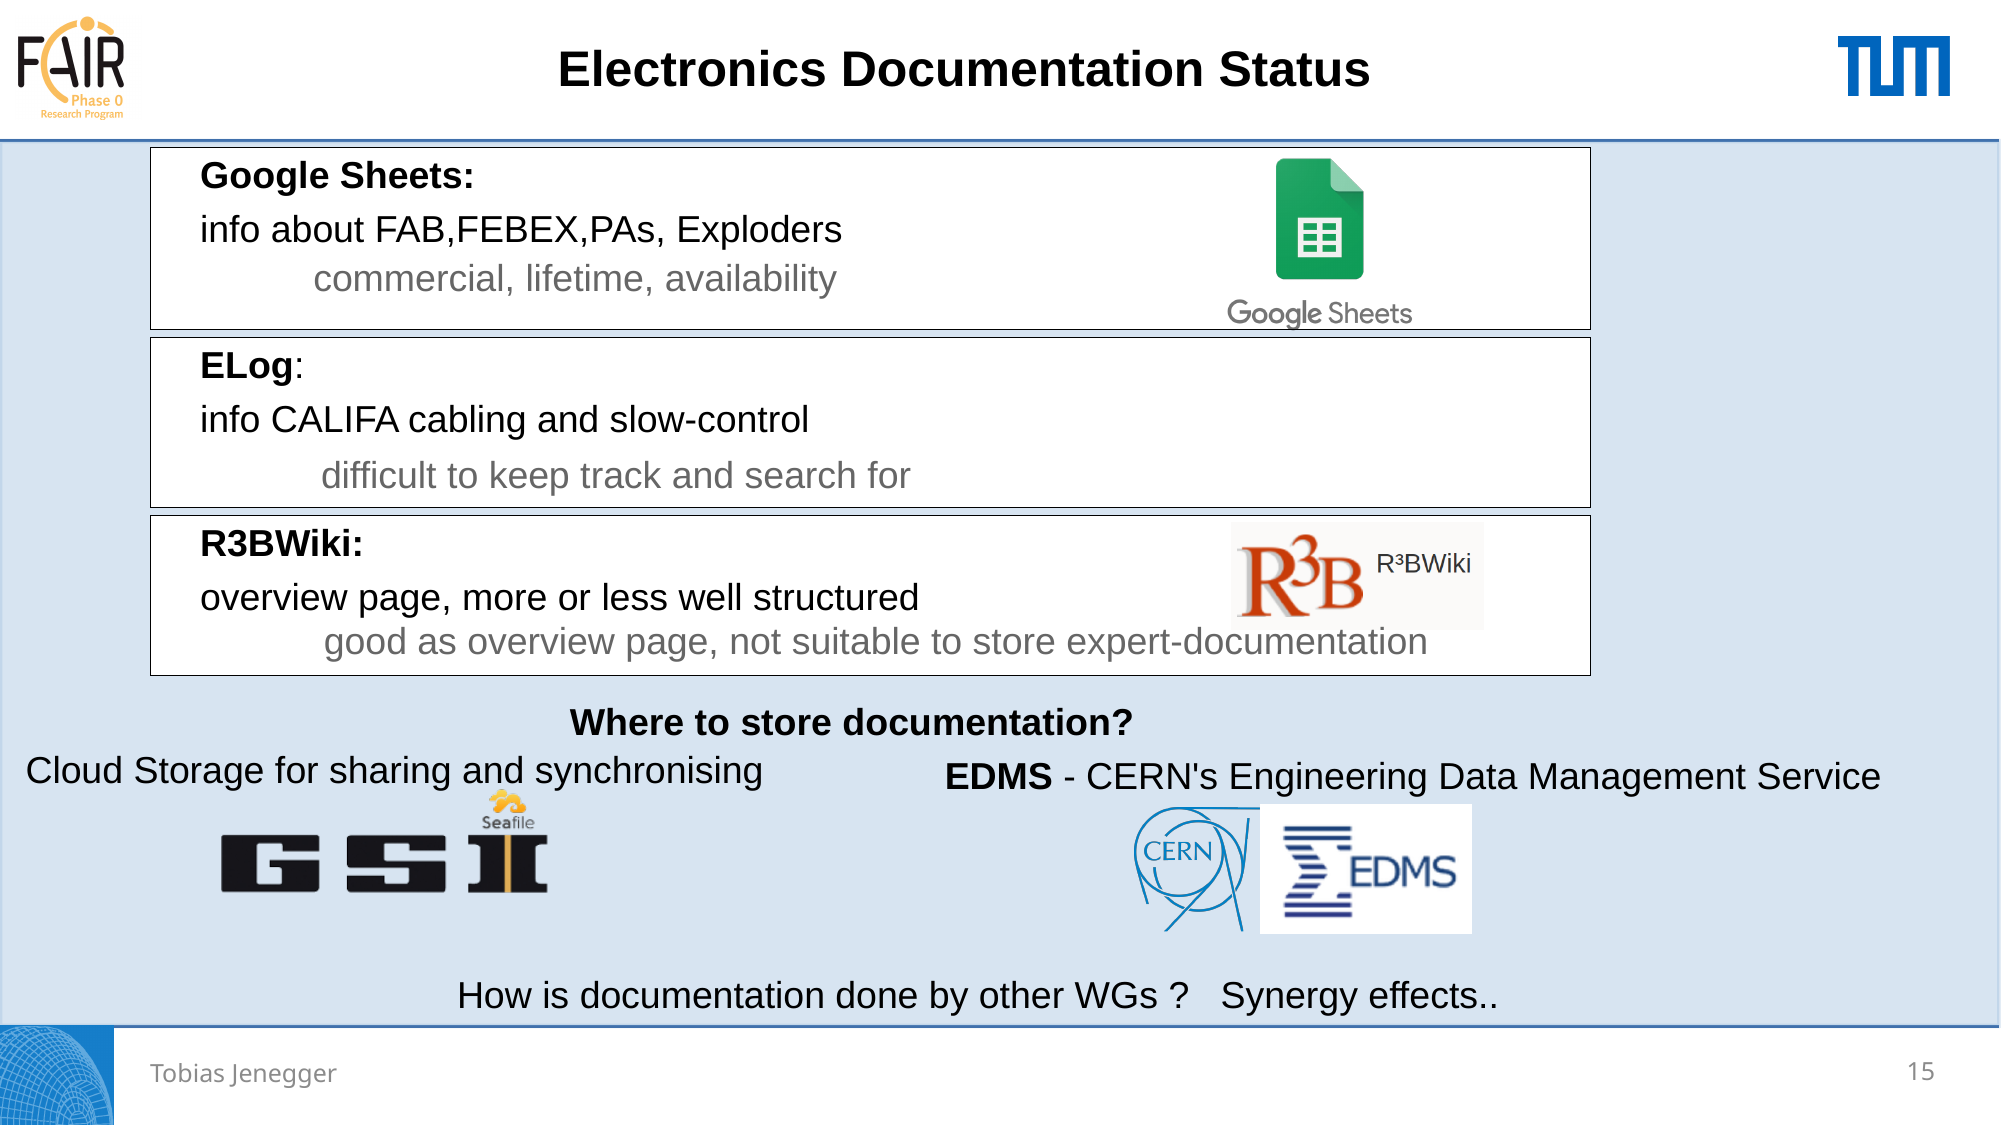

Electronics Documentation Status
Google Sheets:
info about FAB,FEBEX,PAs, Exploders
commercial, lifetime, availability
ELog:
info CALIFA cabling and slow-control
difficult to keep track and search for
R3BWiki:
overview page, more or less well structured
good as overview page, not suitable to store expert-documentation
Where to store documentation?
Cloud Storage for sharing and synchronising
EDMS - CERN's Engineering Data Management Service
How is documentation done by other WGs ? Synergy effects..
15